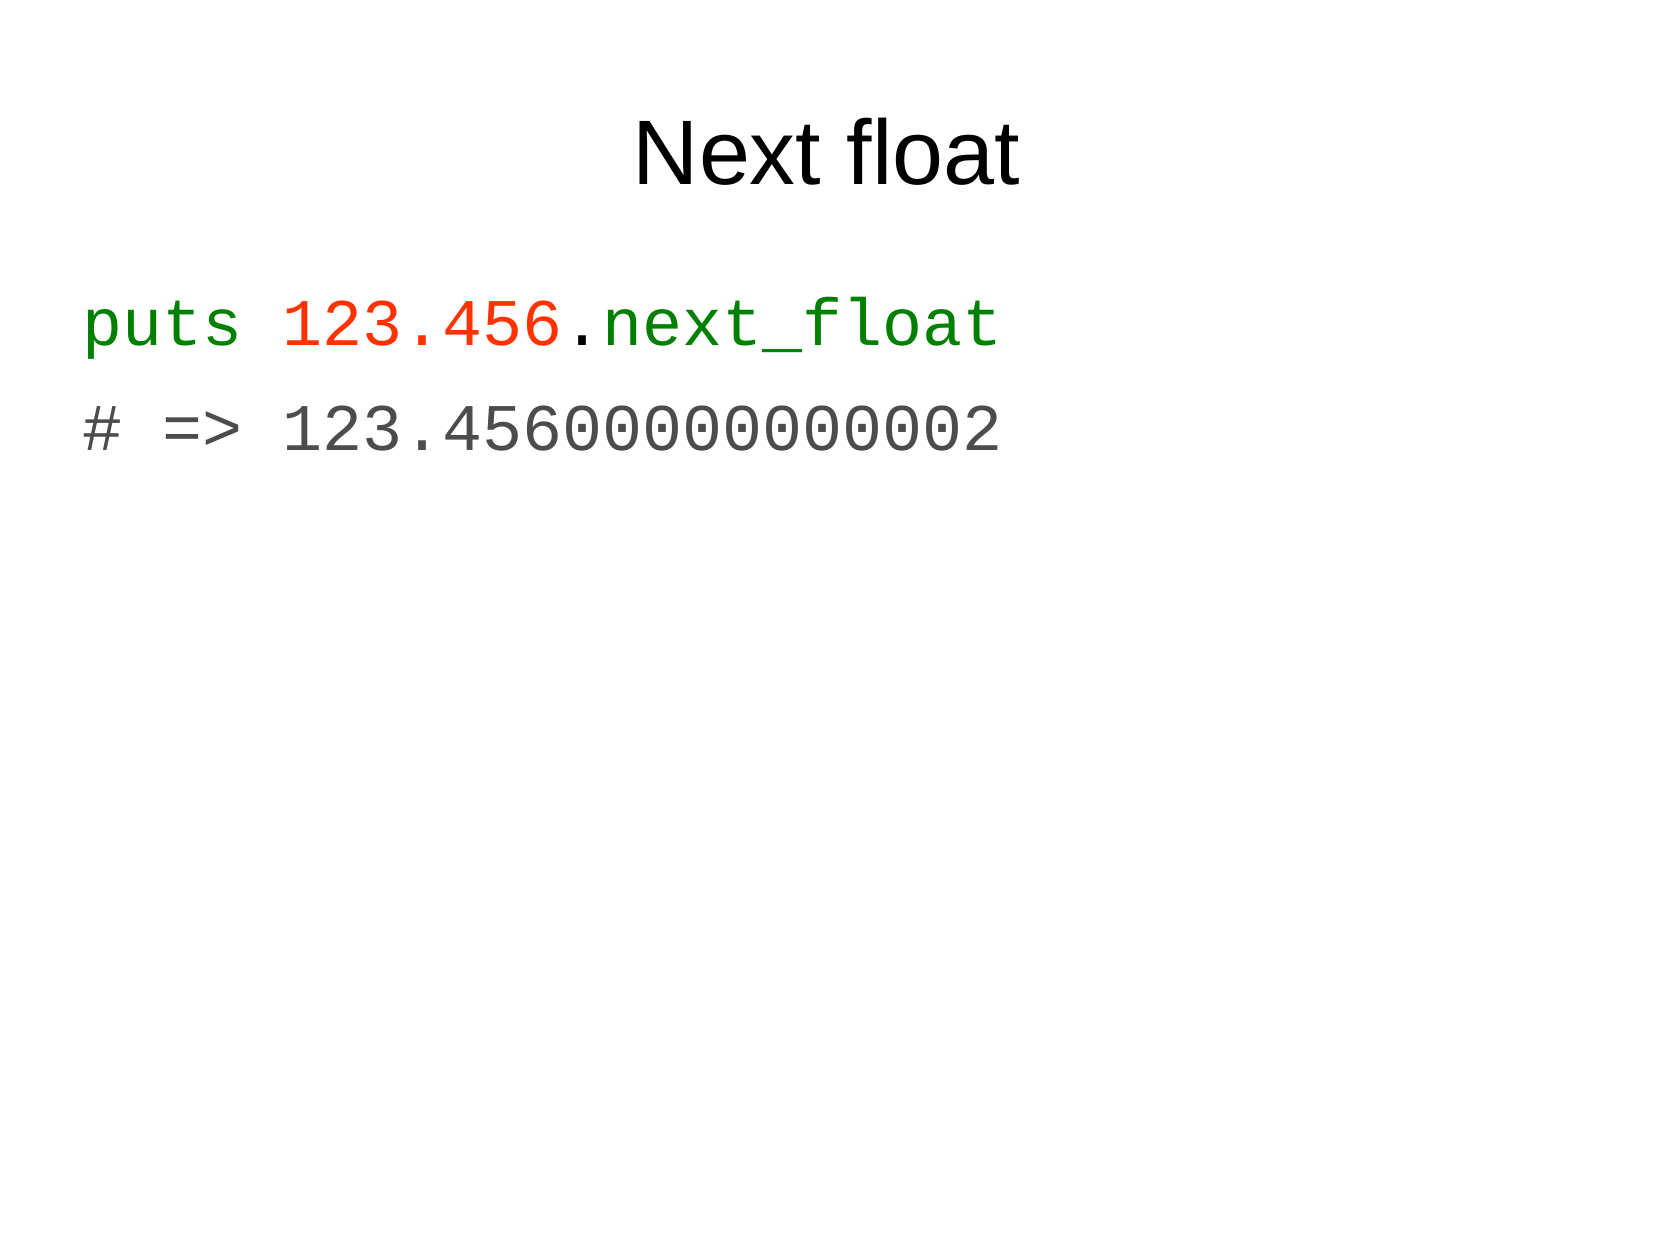

# Next float
puts 123.456.next_float
# => 123.45600000000002